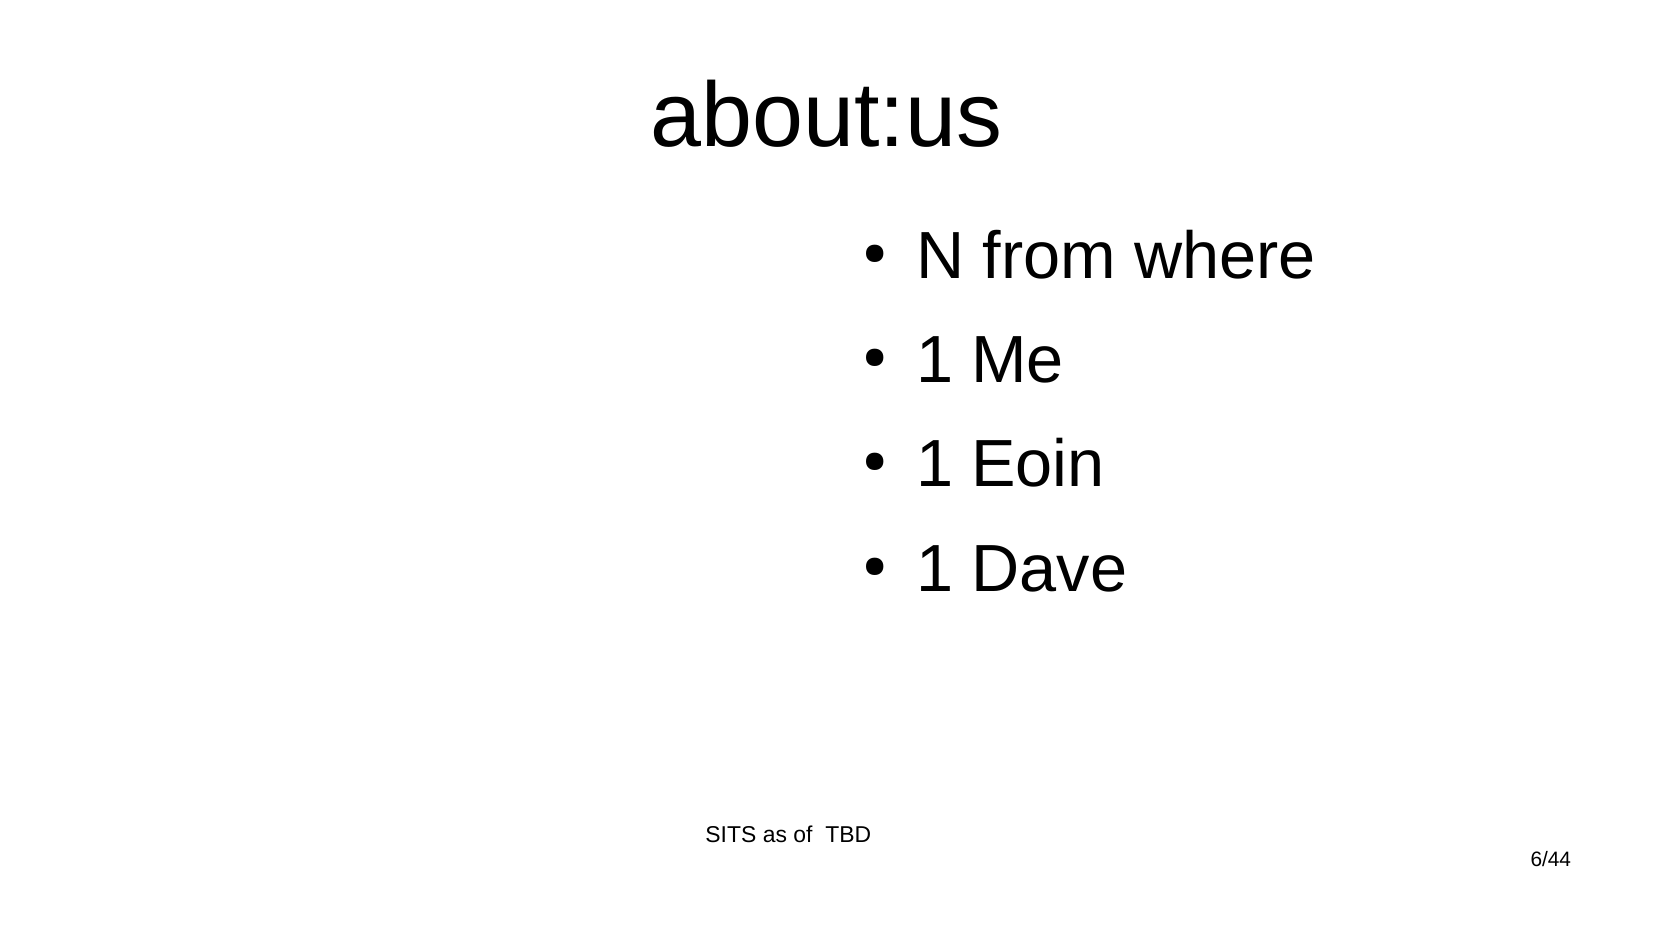

# about:us
N from where
1 Me
1 Eoin
1 Dave
SITS as of TBD
6